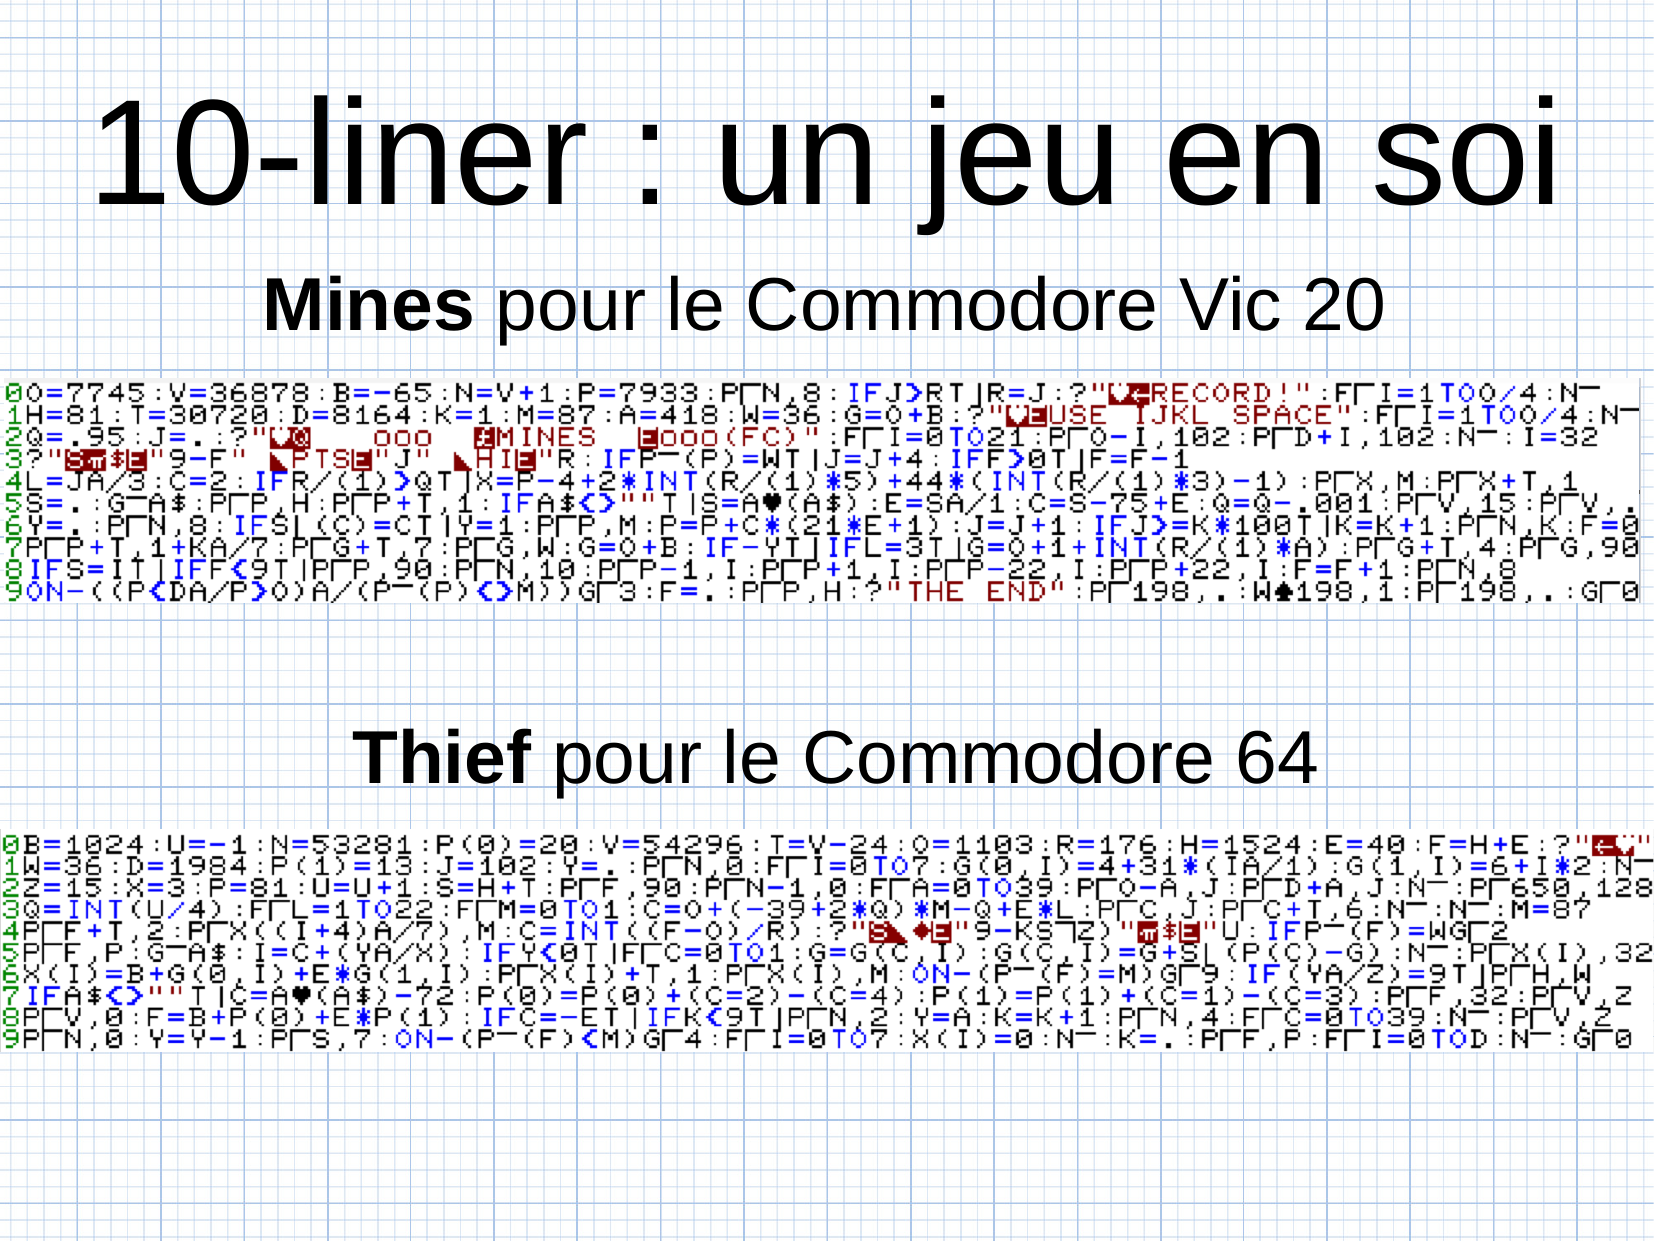

# 10-liner : un jeu en soi
Mines pour le Commodore Vic 20
Thief pour le Commodore 64